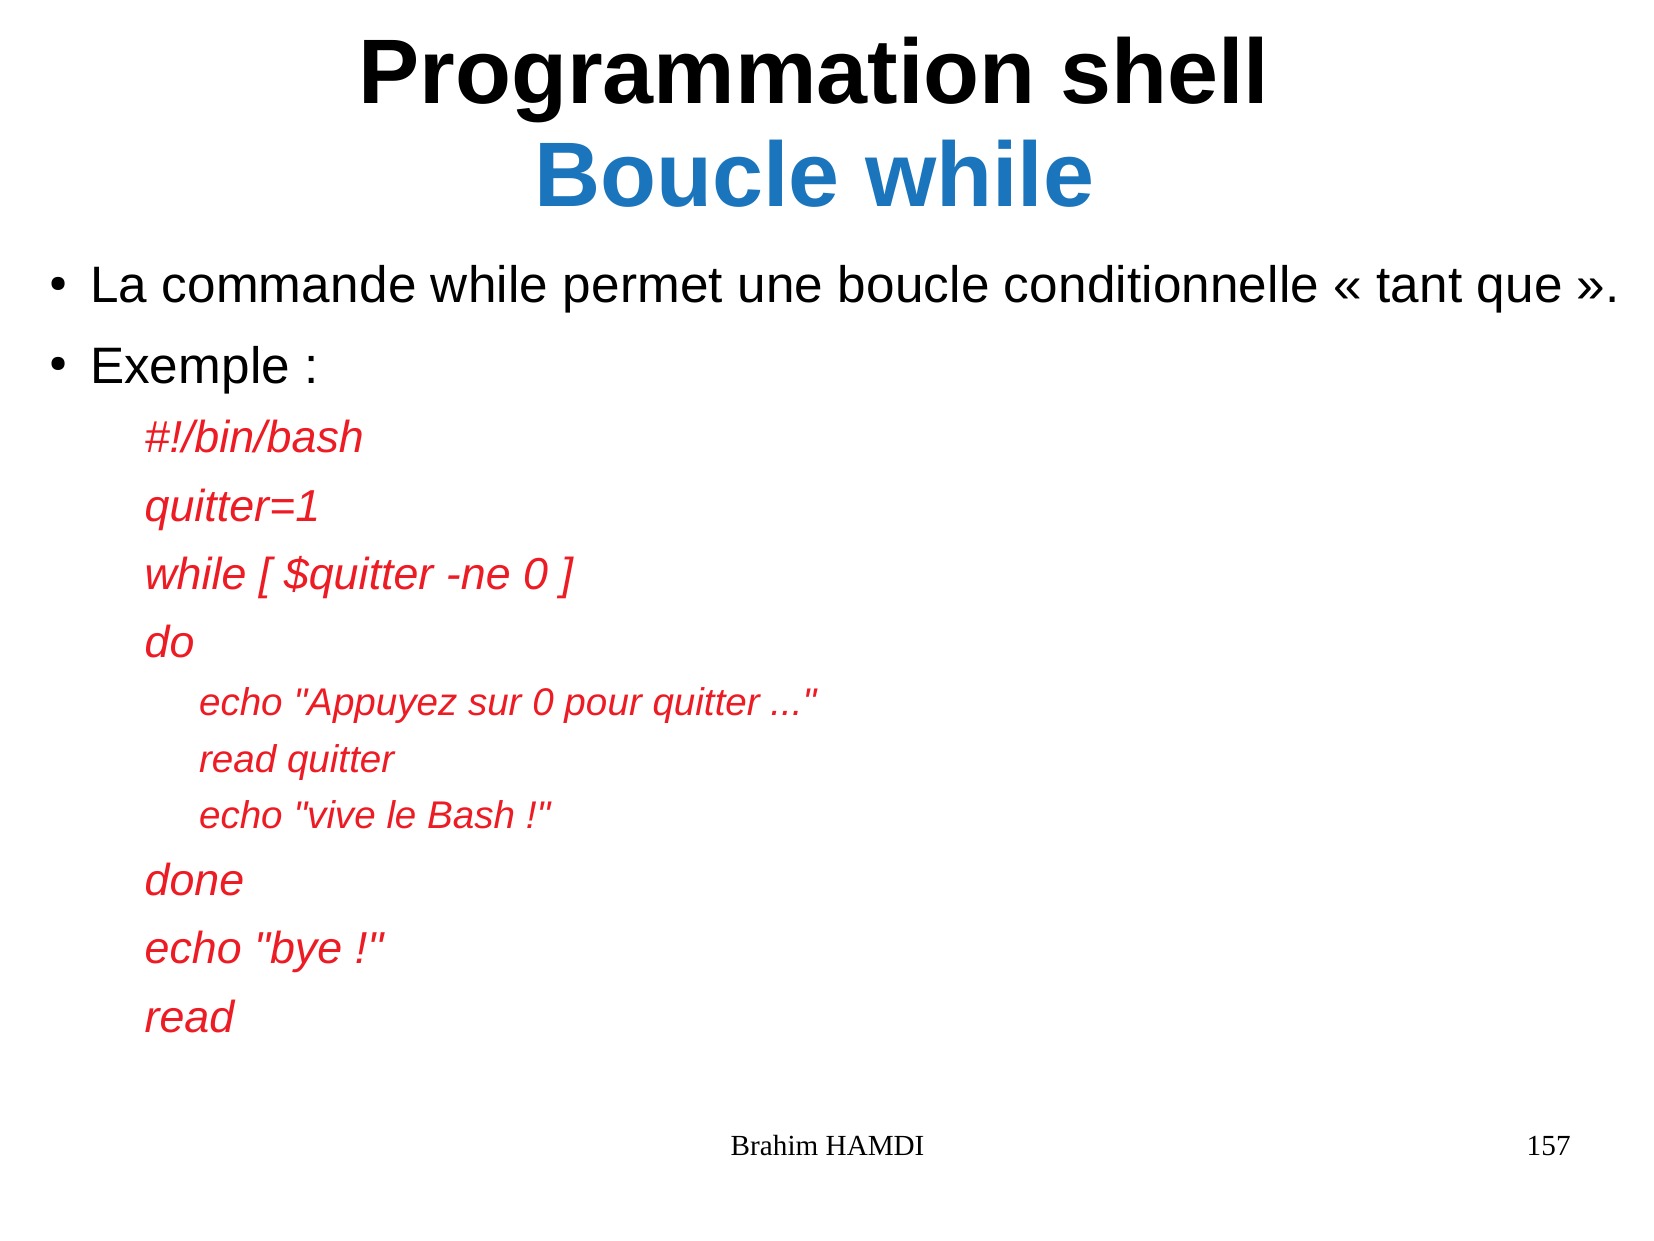

# Programmation shell Boucle while
La commande while permet une boucle conditionnelle « tant que ».
Exemple :
#!/bin/bash
quitter=1
while [ $quitter -ne 0 ]
do
echo "Appuyez sur 0 pour quitter ..."
read quitter
echo "vive le Bash !"
done
echo "bye !"
read
Brahim HAMDI
157